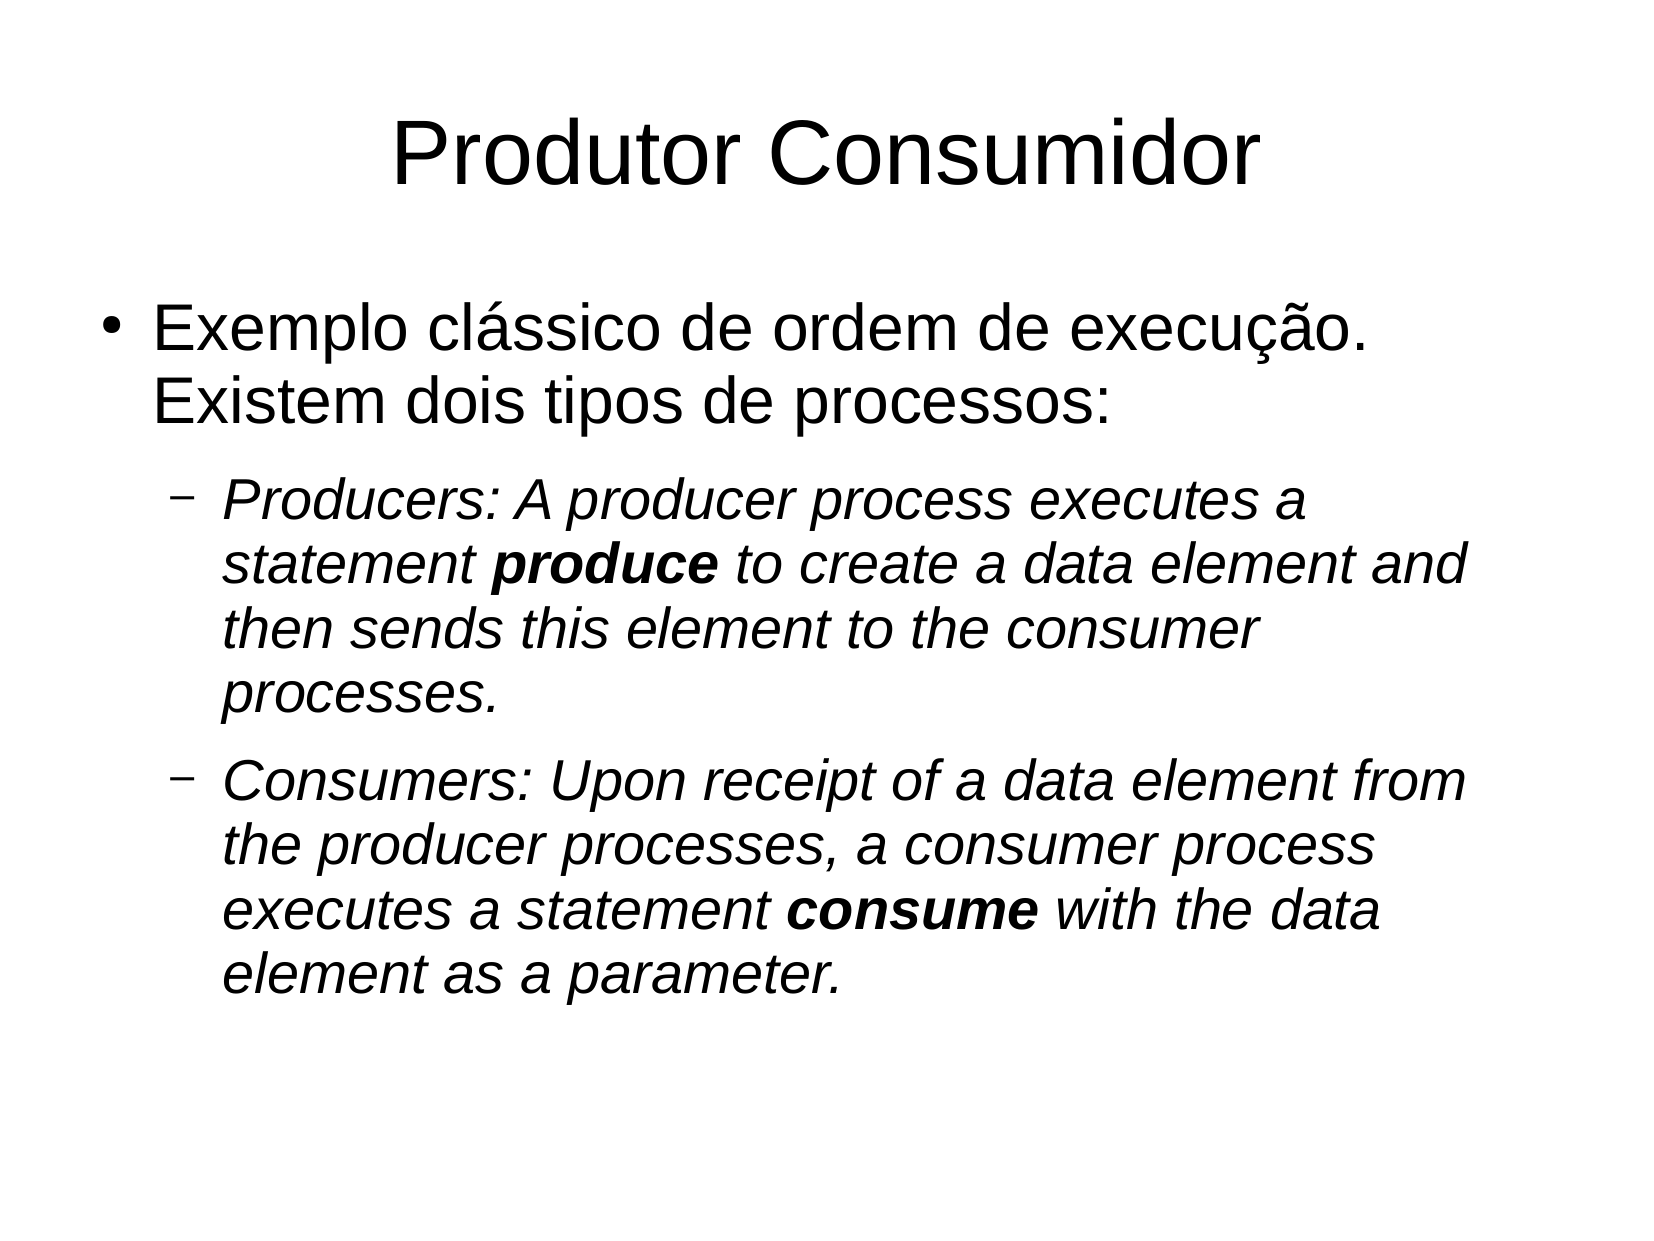

# Produtor Consumidor
Exemplo clássico de ordem de execução. Existem dois tipos de processos:
Producers: A producer process executes a statement produce to create a data element and then sends this element to the consumer processes.
Consumers: Upon receipt of a data element from the producer processes, a consumer process executes a statement consume with the data element as a parameter.